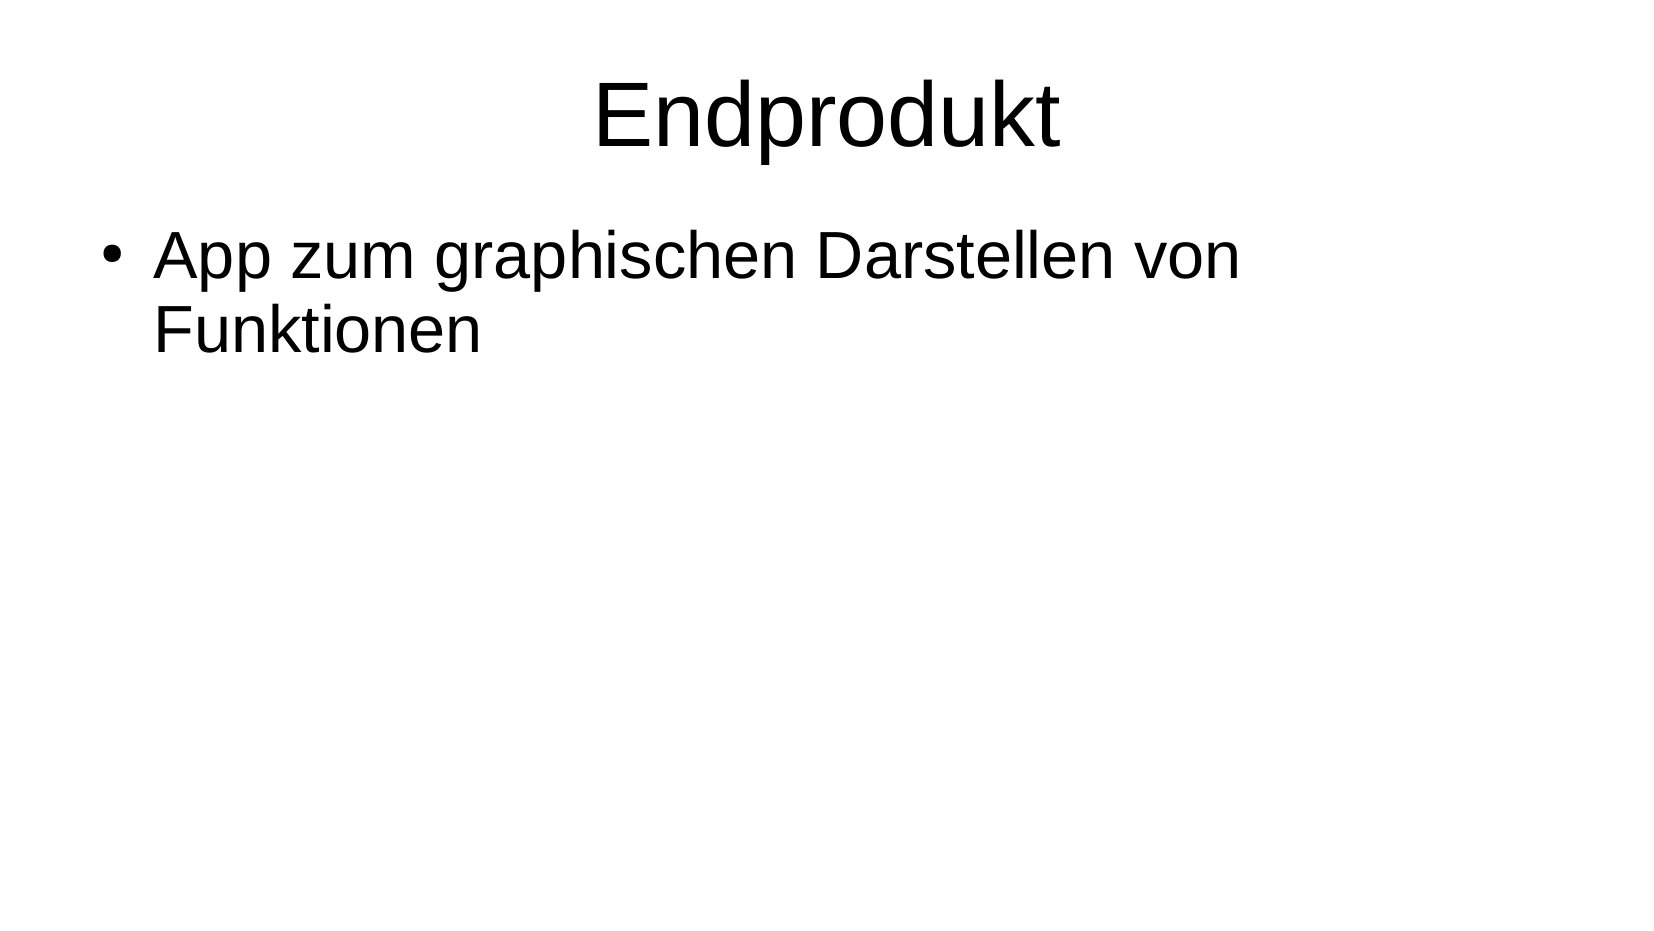

# Endprodukt
App zum graphischen Darstellen von Funktionen